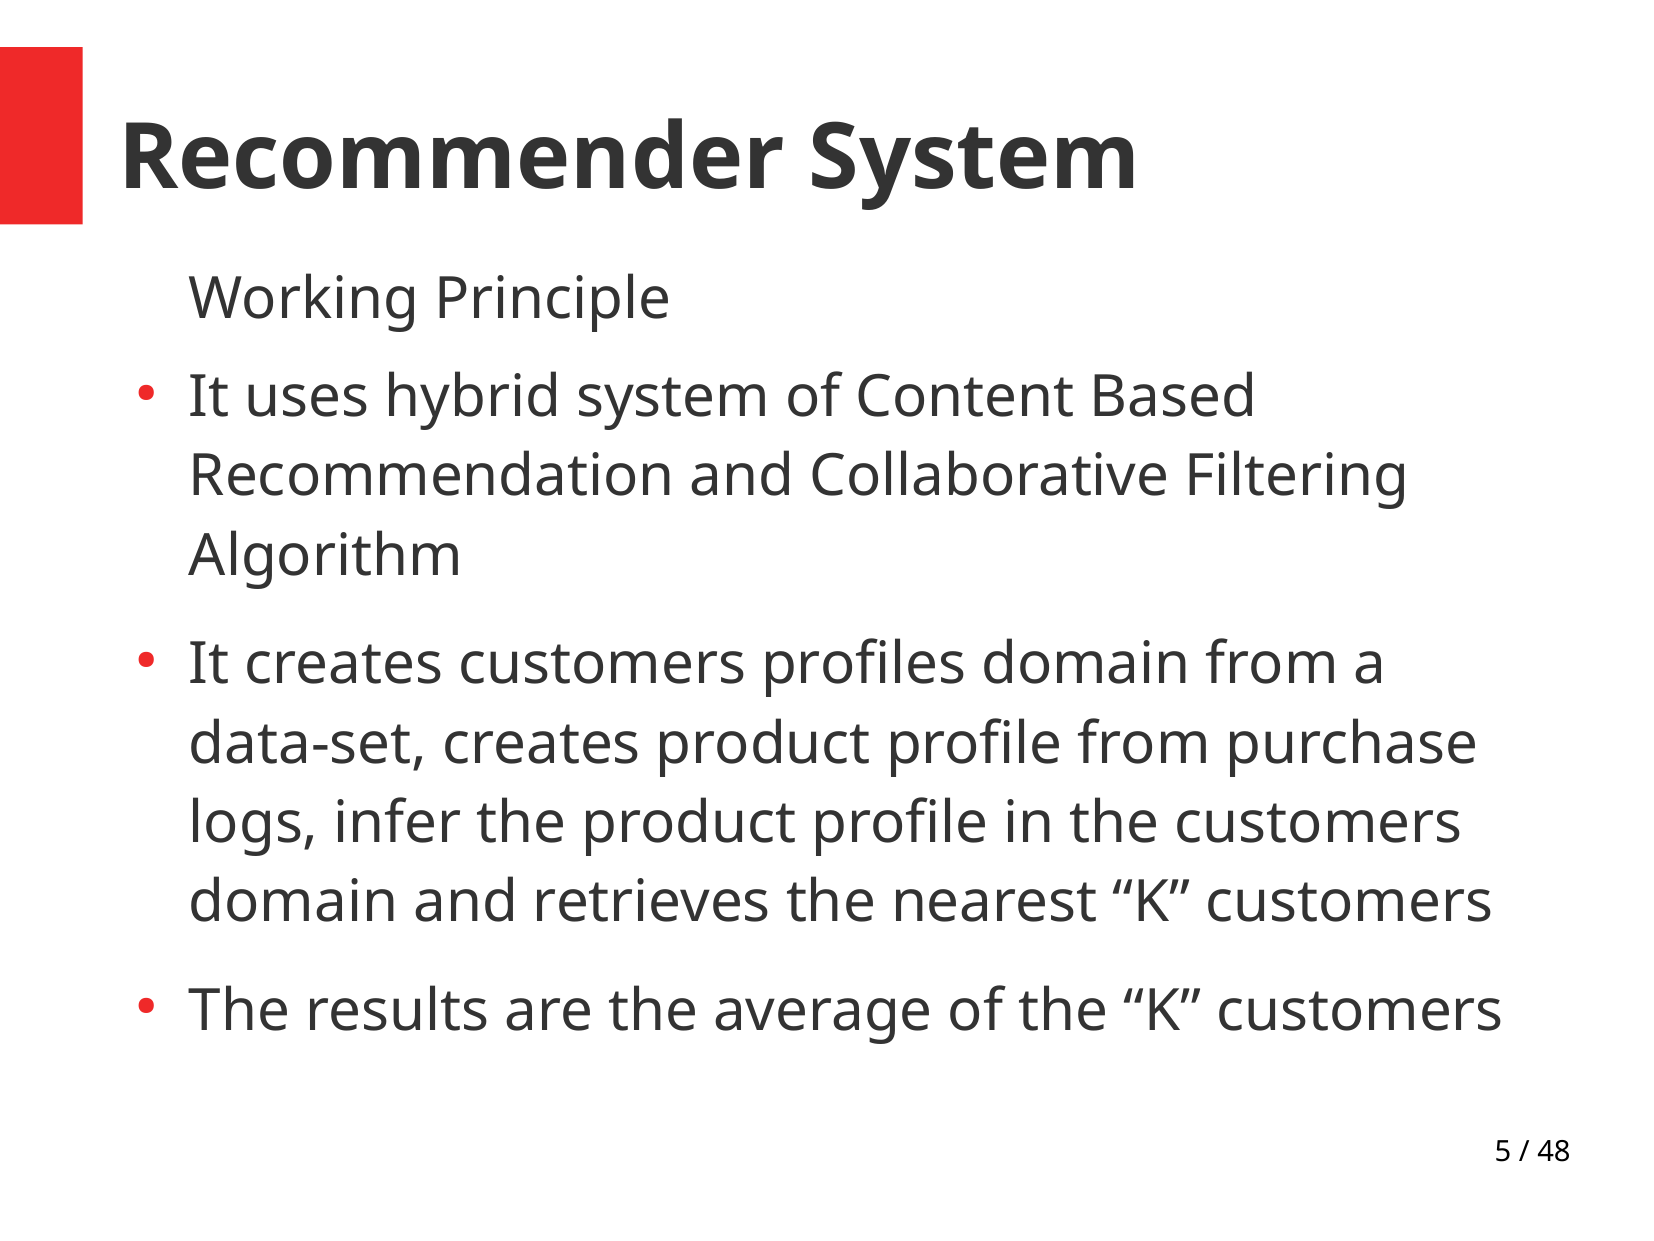

# Recommender System
Working Principle
It uses hybrid system of Content Based Recommendation and Collaborative Filtering Algorithm
It creates customers profiles domain from a data-set, creates product profile from purchase logs, infer the product profile in the customers domain and retrieves the nearest “K” customers
The results are the average of the “K” customers
5